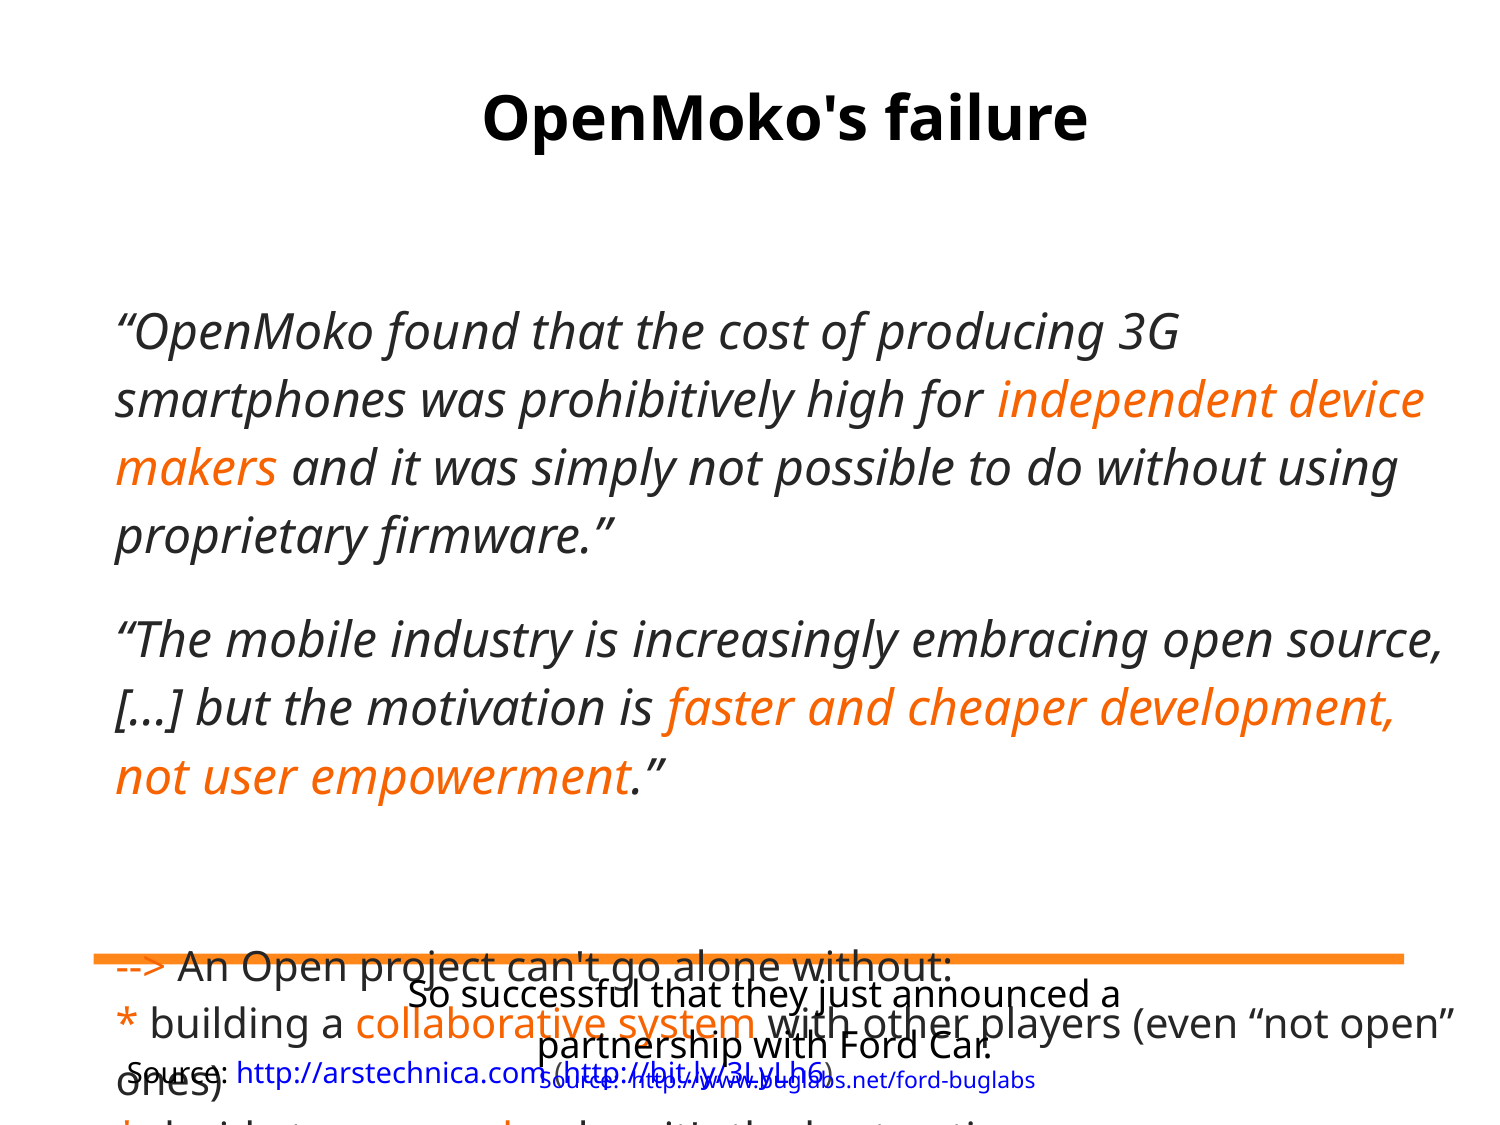

# OpenMoko's failure
“OpenMoko found that the cost of producing 3G smartphones was prohibitively high for independent device makers and it was simply not possible to do without using proprietary firmware.”
“The mobile industry is increasingly embracing open source, [...] but the motivation is faster and cheaper development, not user empowerment.”
--> An Open project can't go alone without:
* building a collaborative system with other players (even “not open” ones)
* decide to open only when it's the best option
So successful that they just announced a partnership with Ford Car.
Source: http://arstechnica.com (http://bit.ly/3LyLh6)
Source: http://www.buglabs.net/ford-buglabs